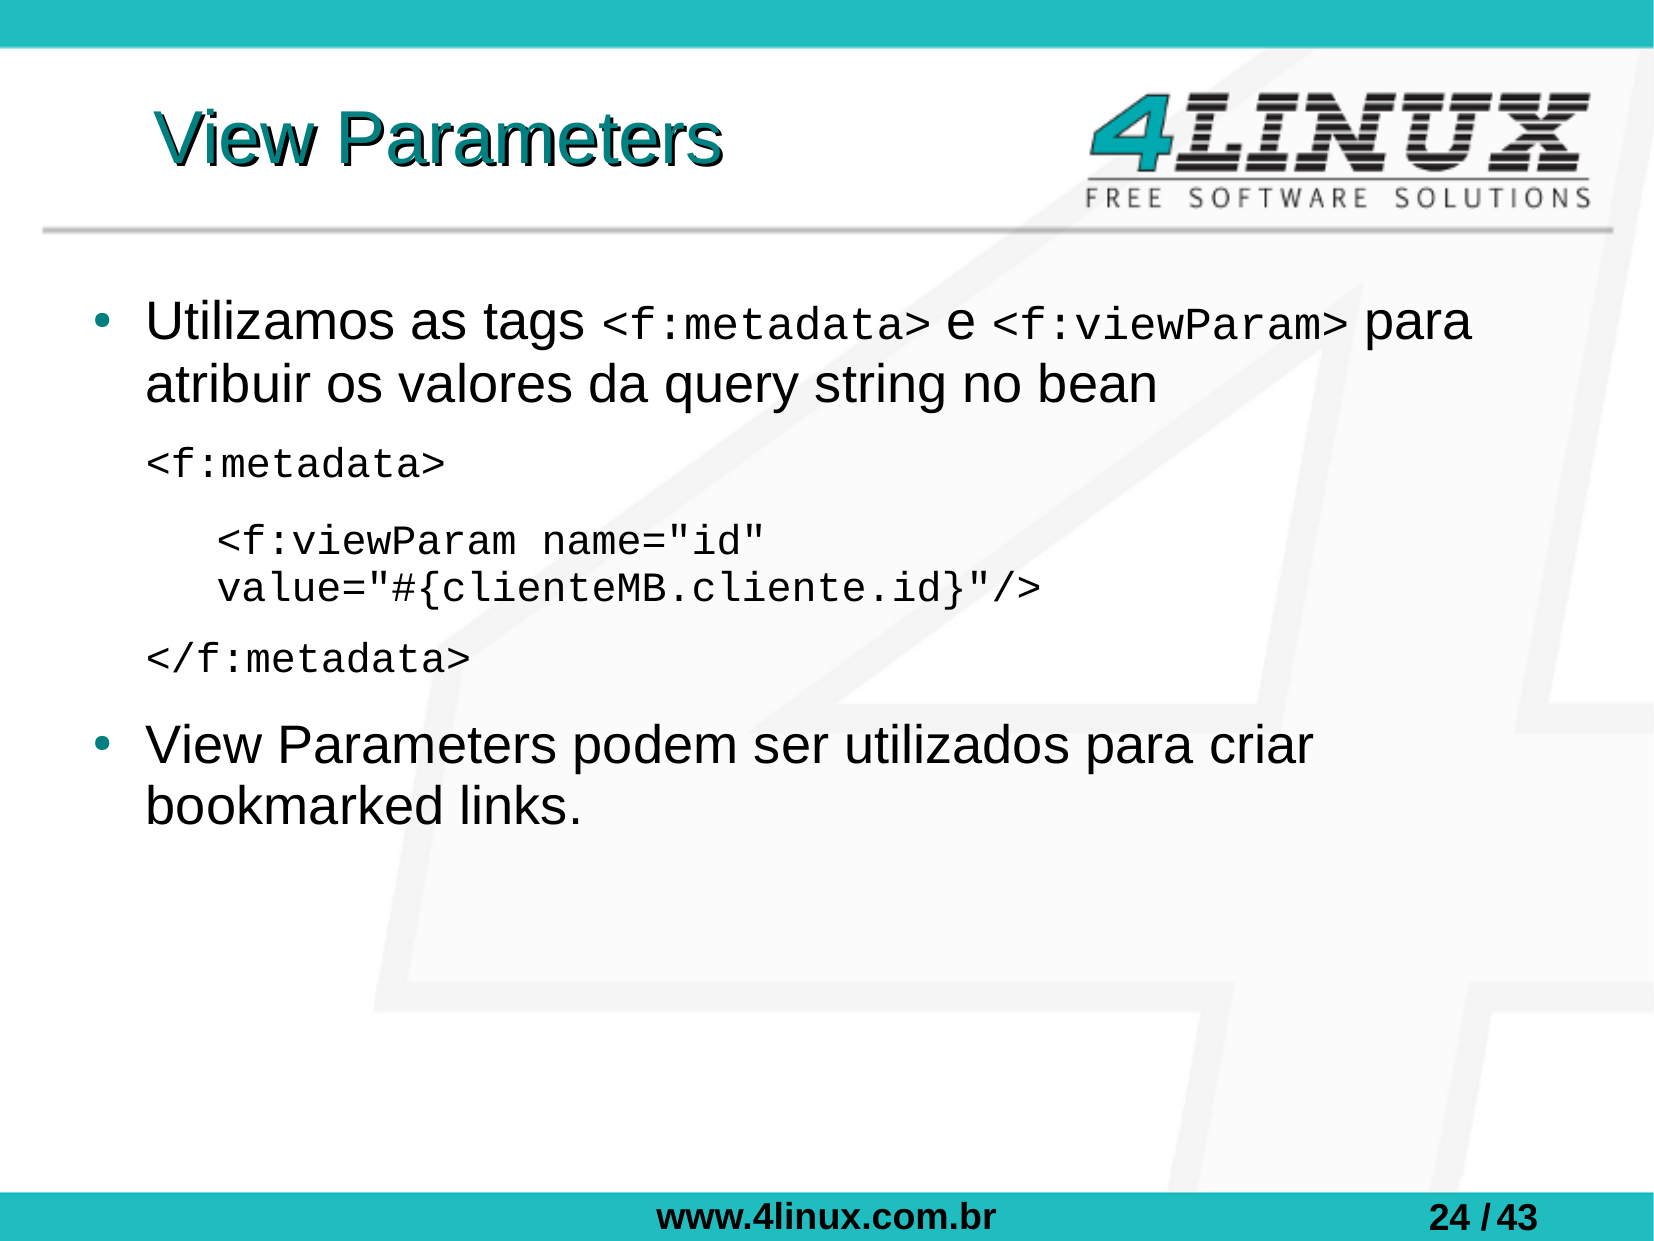

# View Parameters
Utilizamos as tags <f:metadata> e <f:viewParam> para atribuir os valores da query string no bean
<f:metadata>
<f:viewParam name="id" value="#{clienteMB.cliente.id}"/>
</f:metadata>
View Parameters podem ser utilizados para criar bookmarked links.